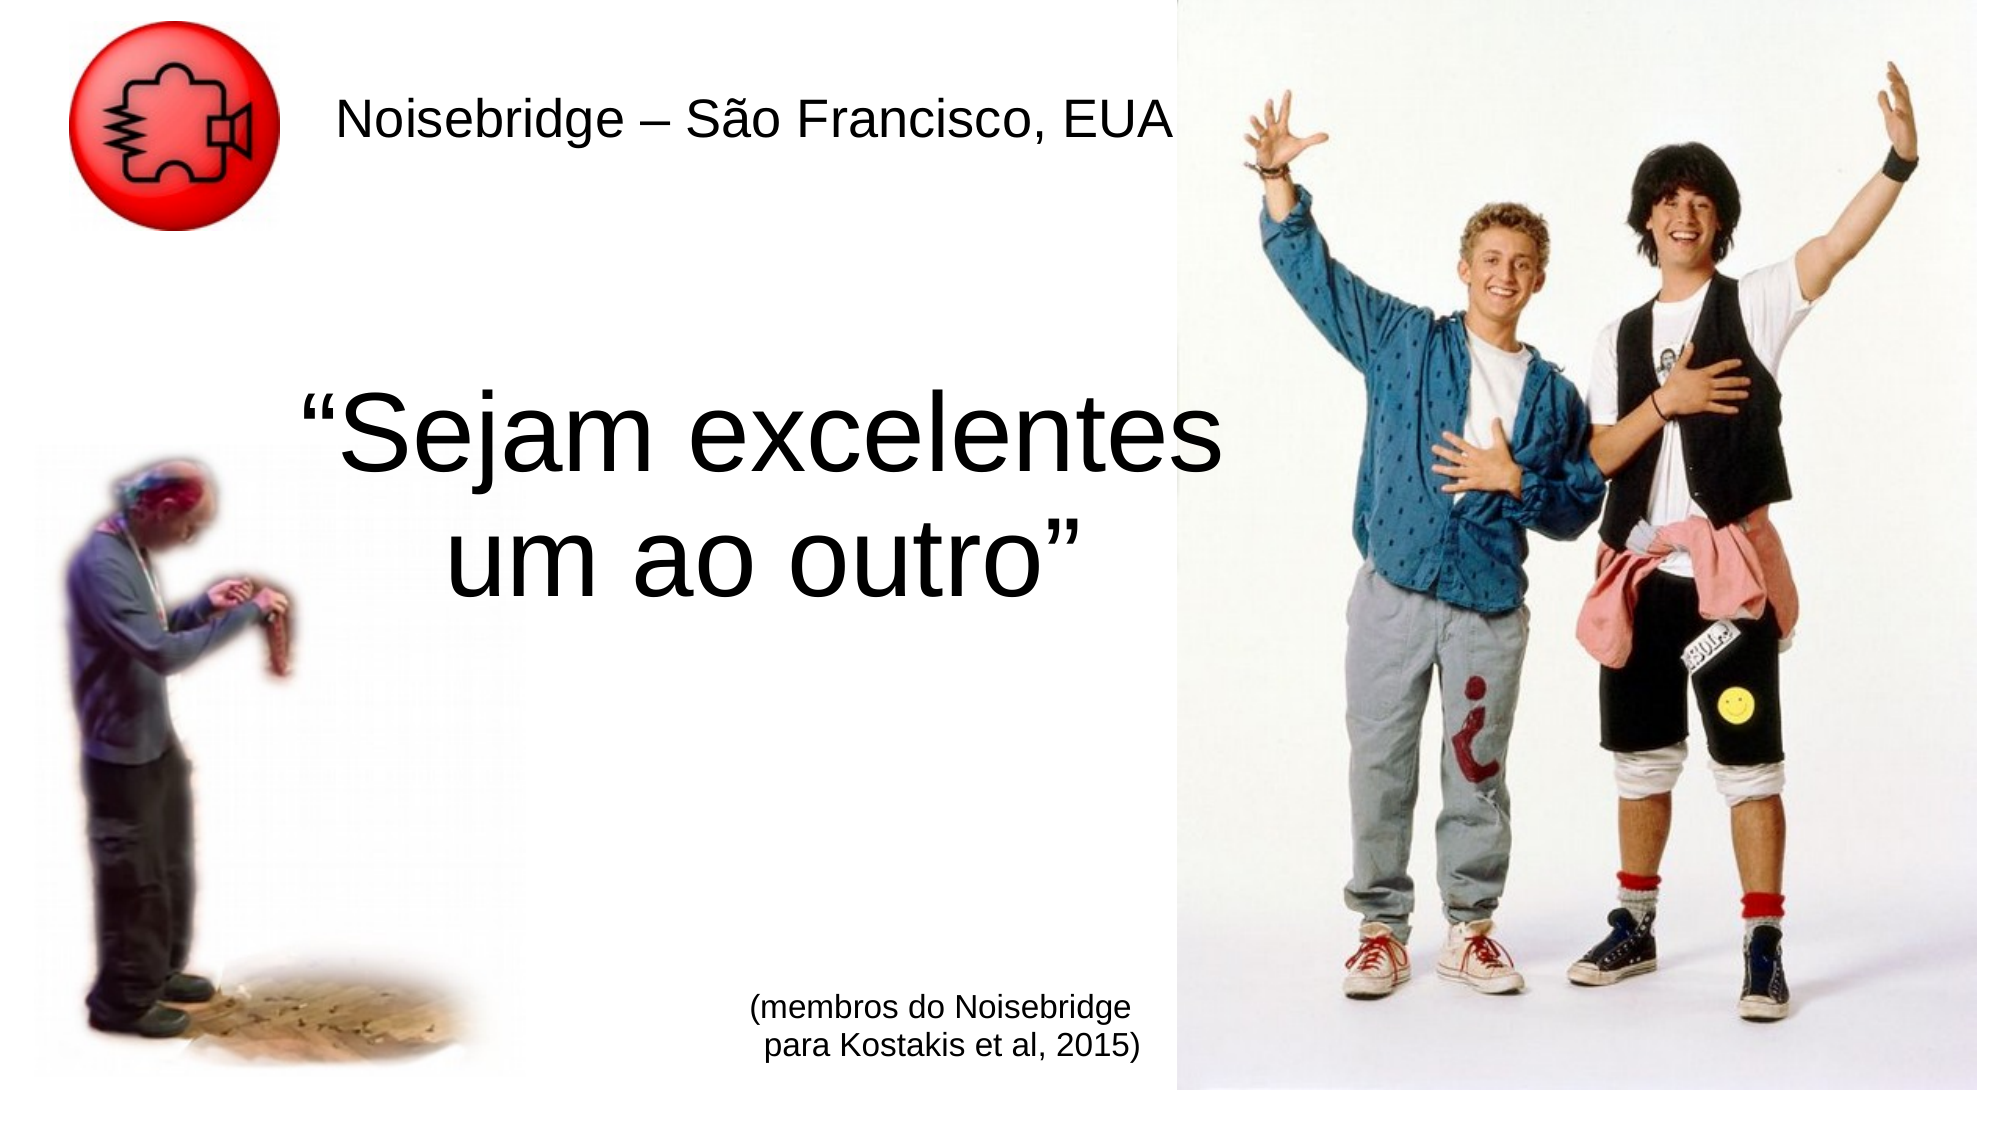

Noisebridge – São Francisco, EUA
“Sejam excelentes um ao outro”
(membros do Noisebridge
para Kostakis et al, 2015)